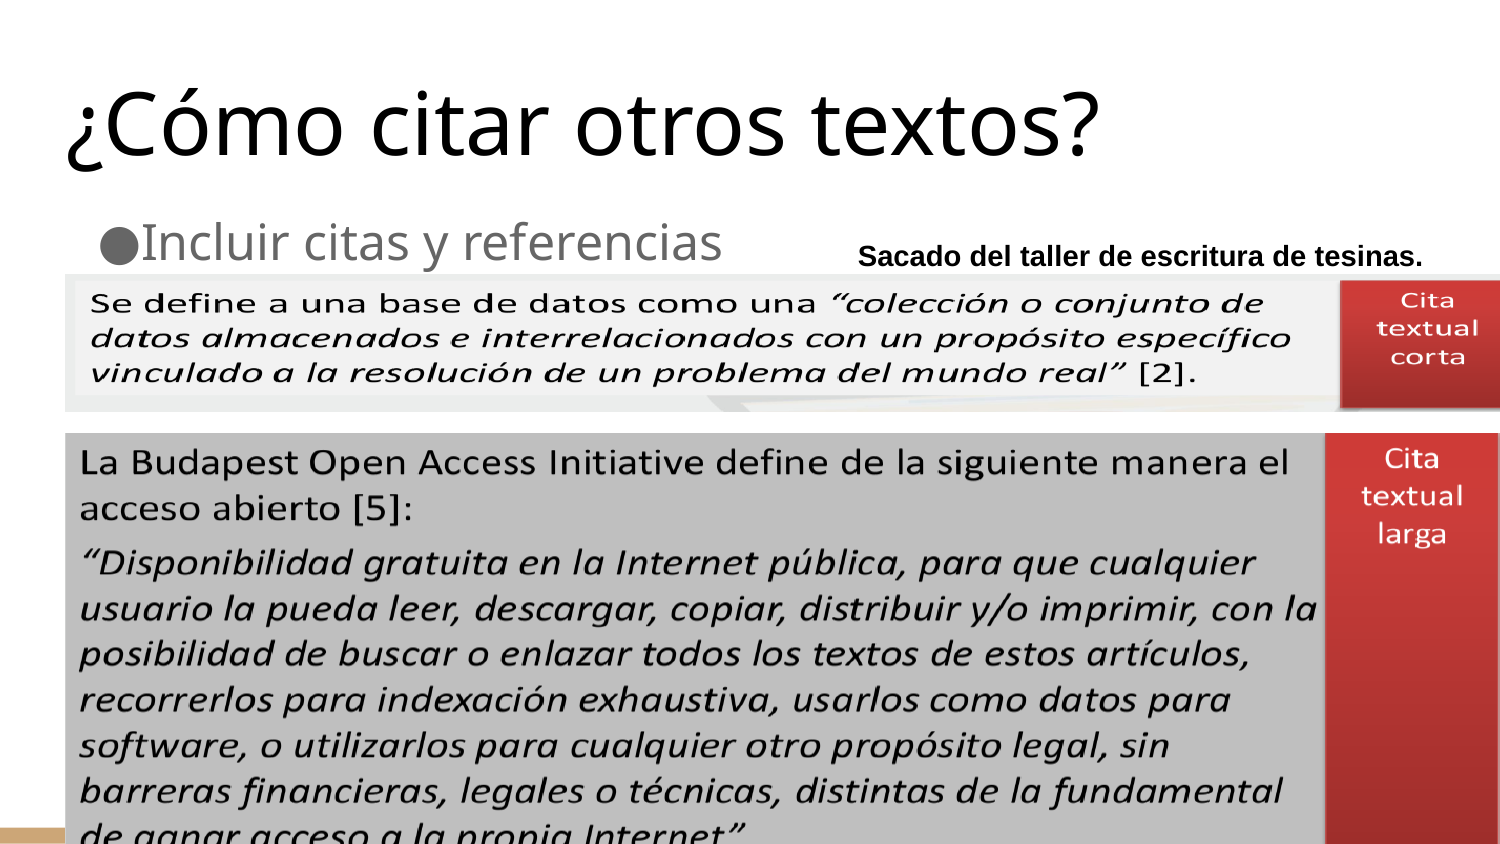

# ¿Cómo citar otros textos?
Incluir citas y referencias
Sacado del taller de escritura de tesinas.